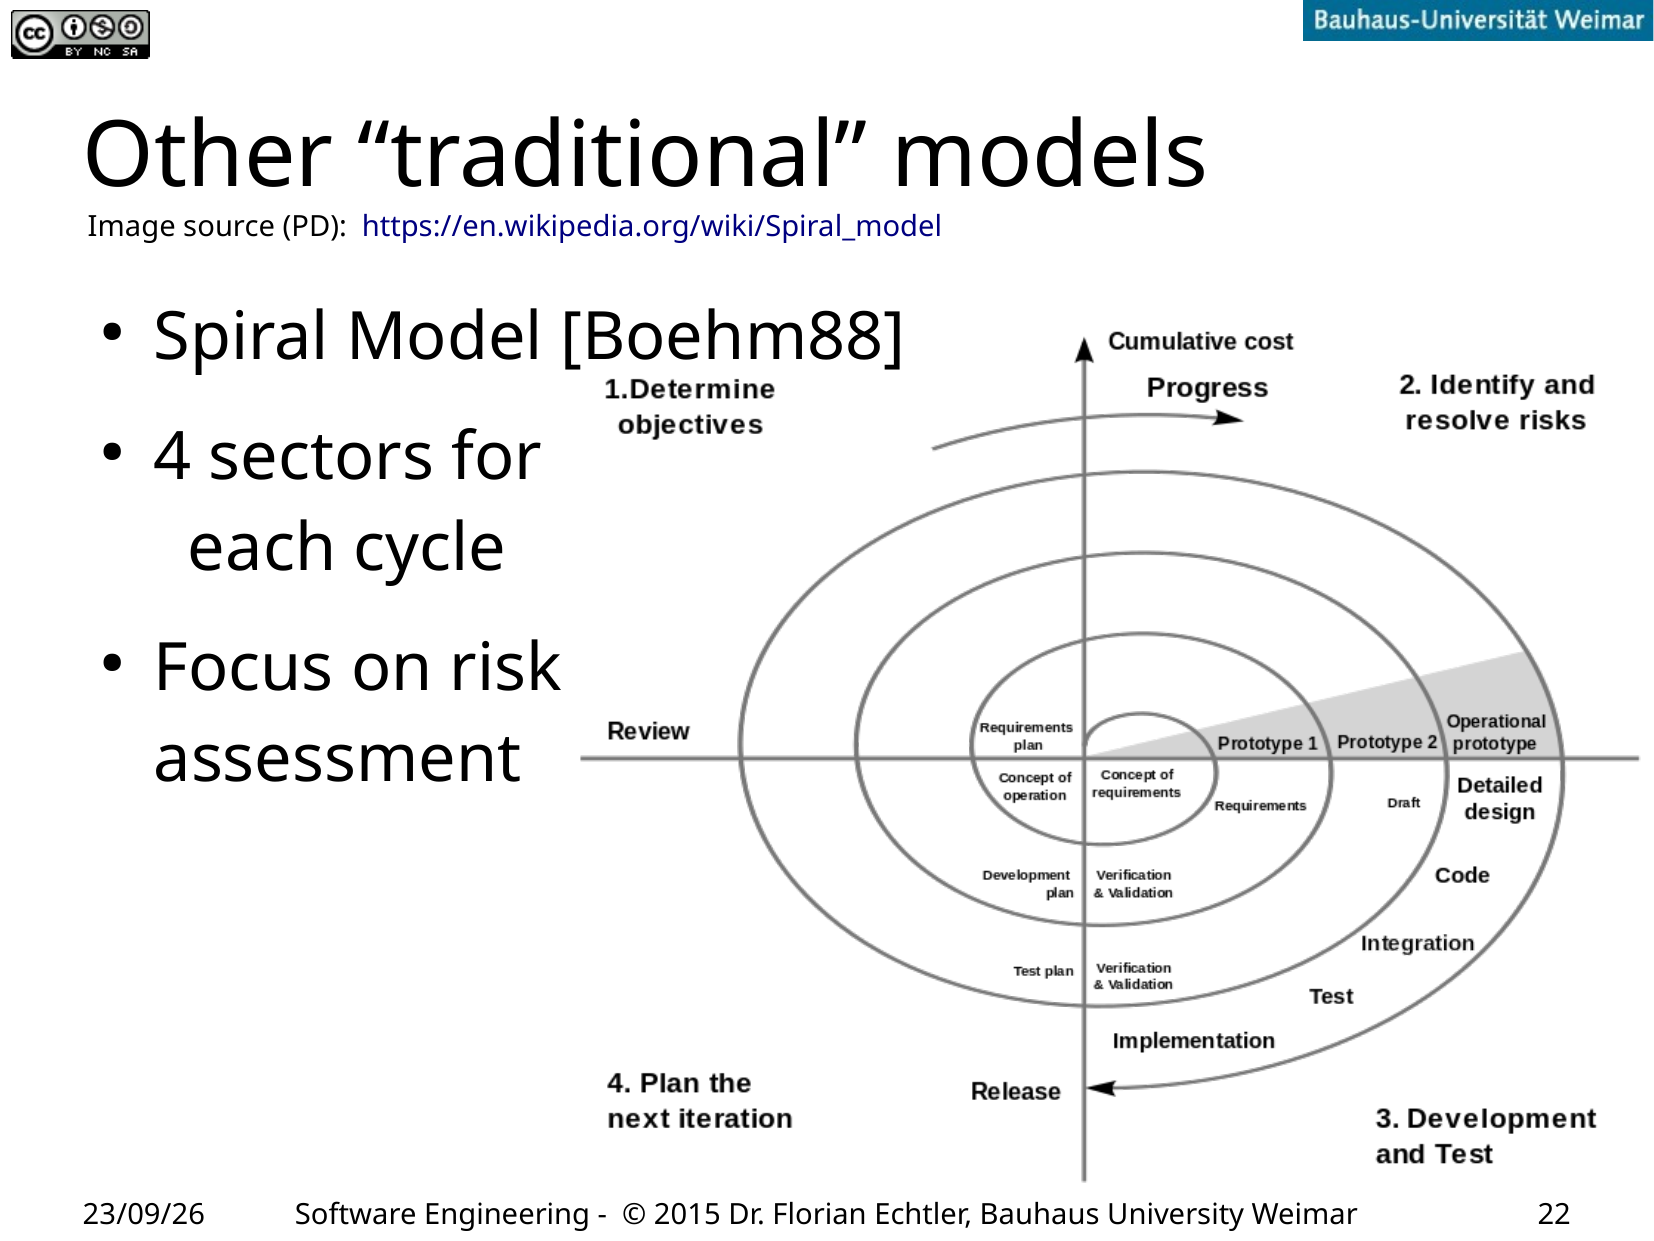

# Other “traditional” models
Image source (PD): https://en.wikipedia.org/wiki/Spiral_model
Spiral Model [Boehm88]
4 sectors for each cycle
Focus on risk assessment
Software Engineering - © 2015 Dr. Florian Echtler, Bauhaus University Weimar
22